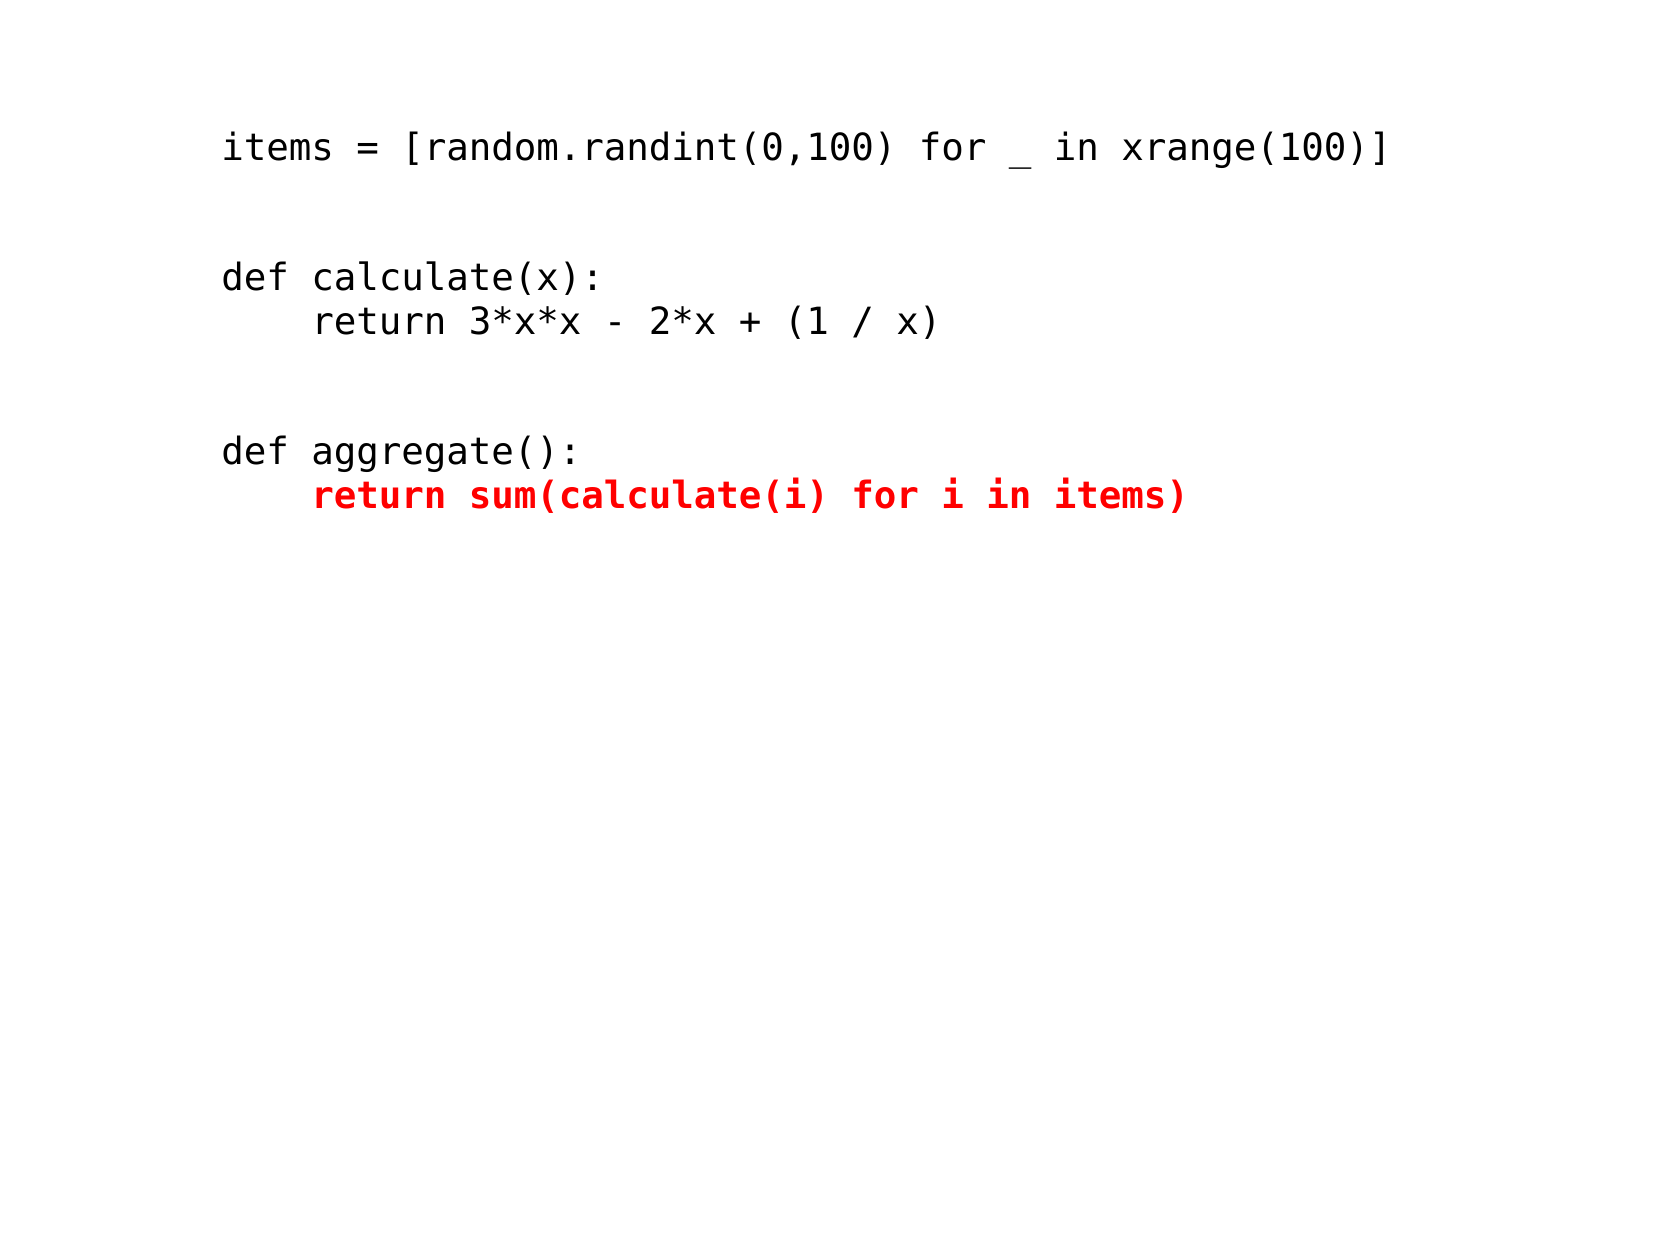

items = [random.randint(0,100) for _ in xrange(100)]
def calculate(x):
 return 3*x*x - 2*x + (1 / x)
def aggregate():
 return sum(calculate(i) for i in items)